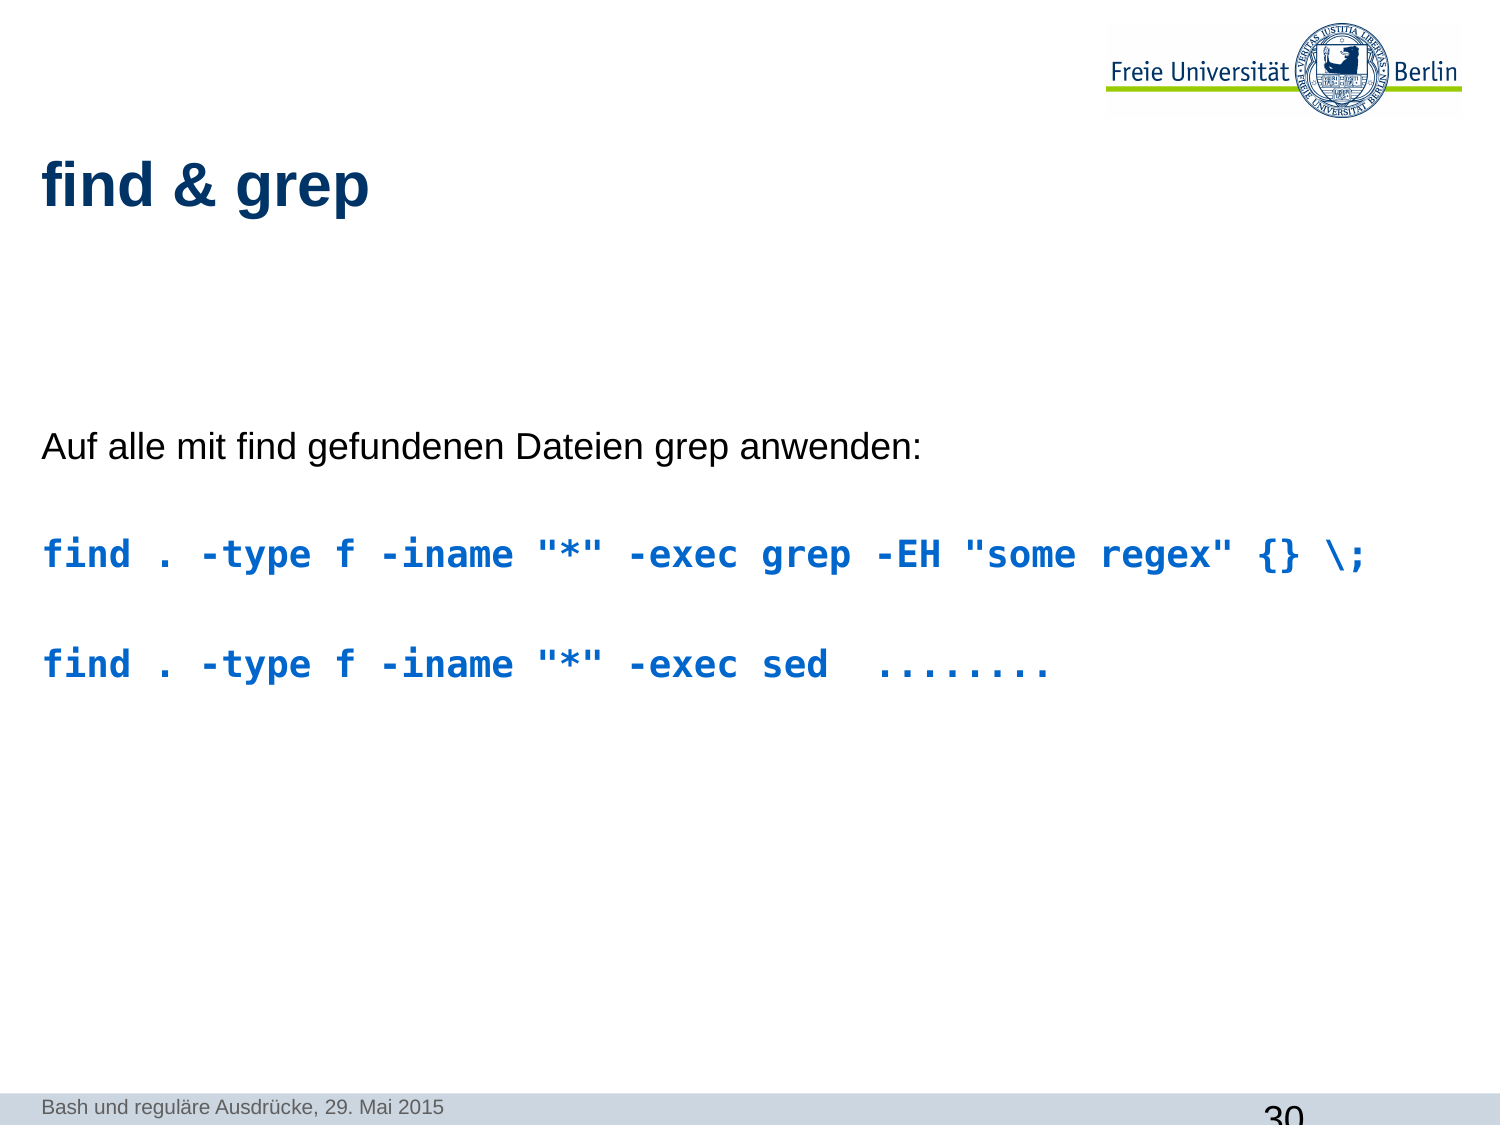

# find & grep
Auf alle mit find gefundenen Dateien grep anwenden:
find . -type f -iname "*" -exec grep -EH "some regex" {} \;
find . -type f -iname "*" -exec sed ........